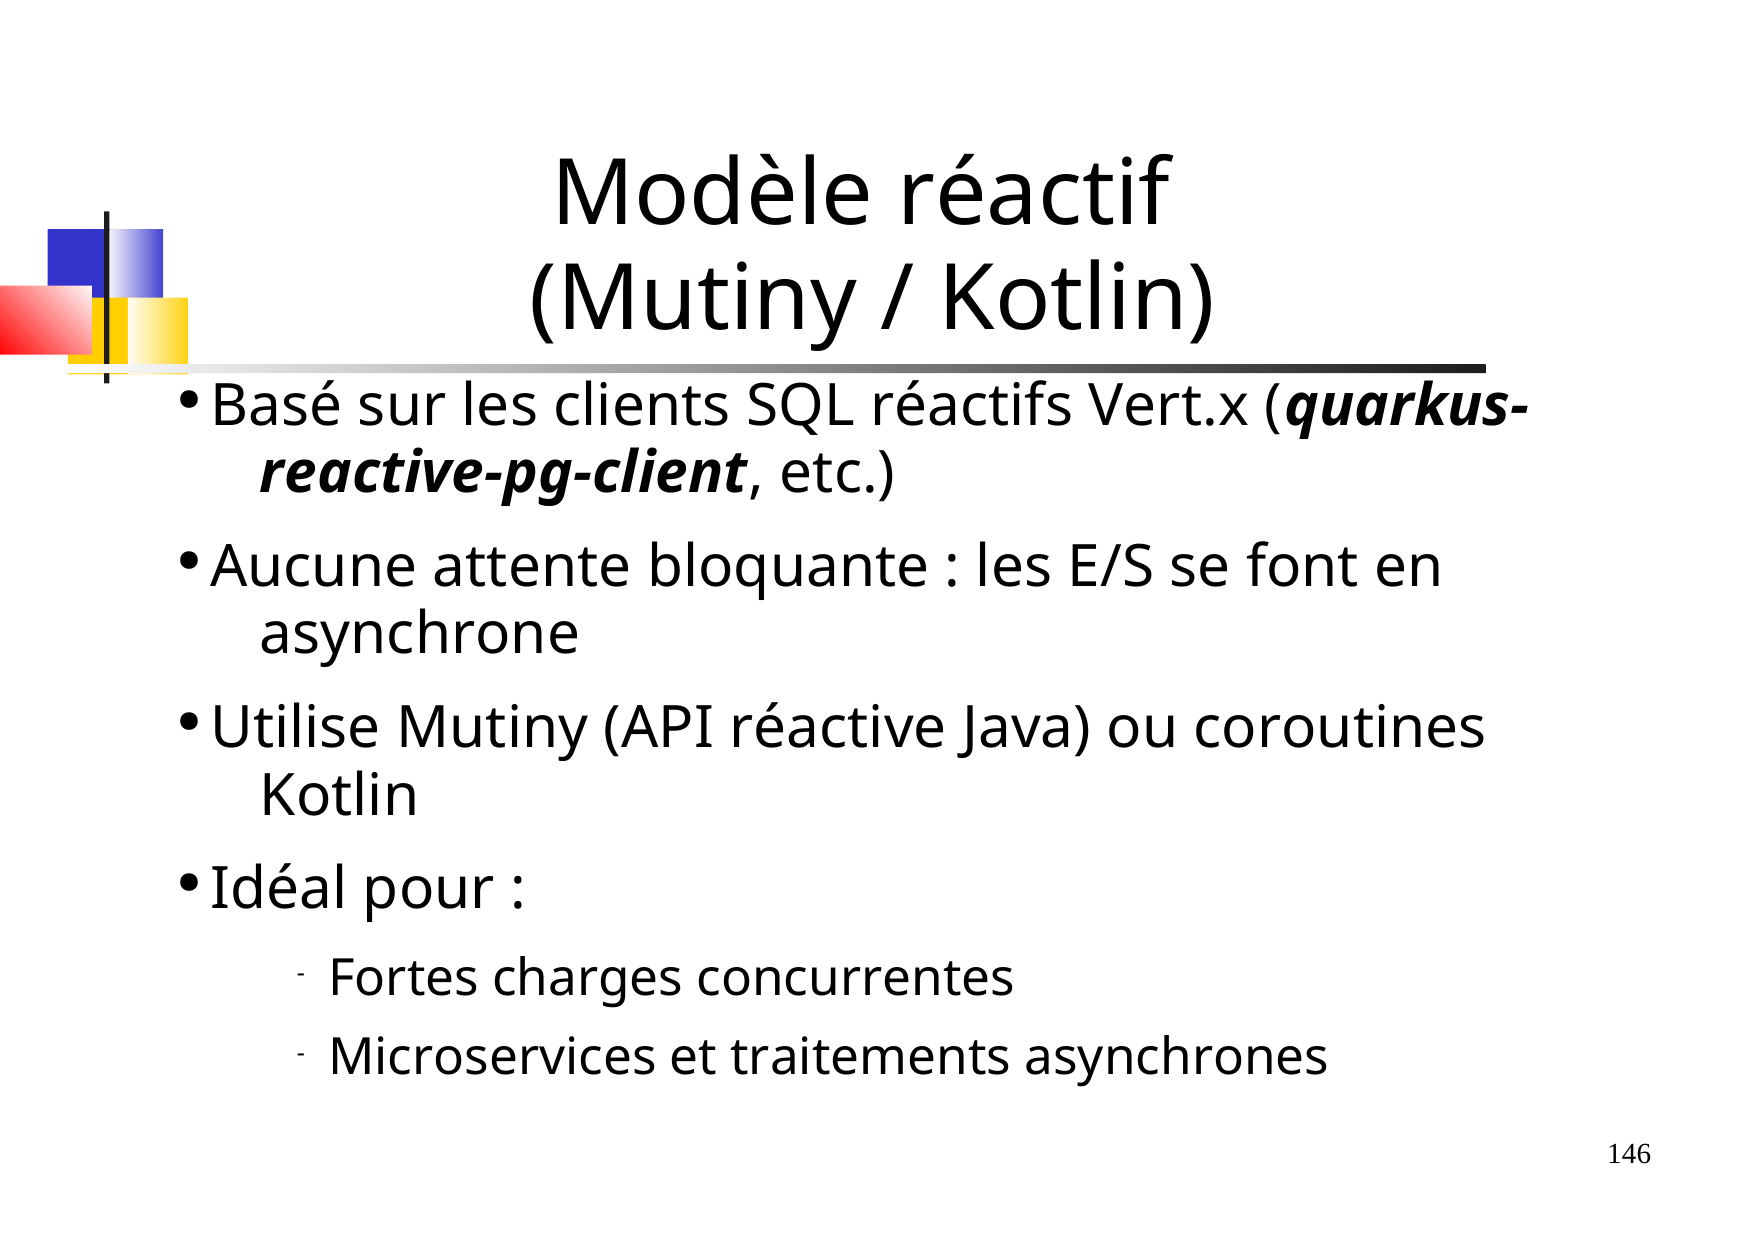

# Modèle réactif (Mutiny / Kotlin)
Basé sur les clients SQL réactifs Vert.x (quarkus-reactive-pg-client, etc.)
Aucune attente bloquante : les E/S se font en asynchrone
Utilise Mutiny (API réactive Java) ou coroutines Kotlin
Idéal pour :
Fortes charges concurrentes
Microservices et traitements asynchrones